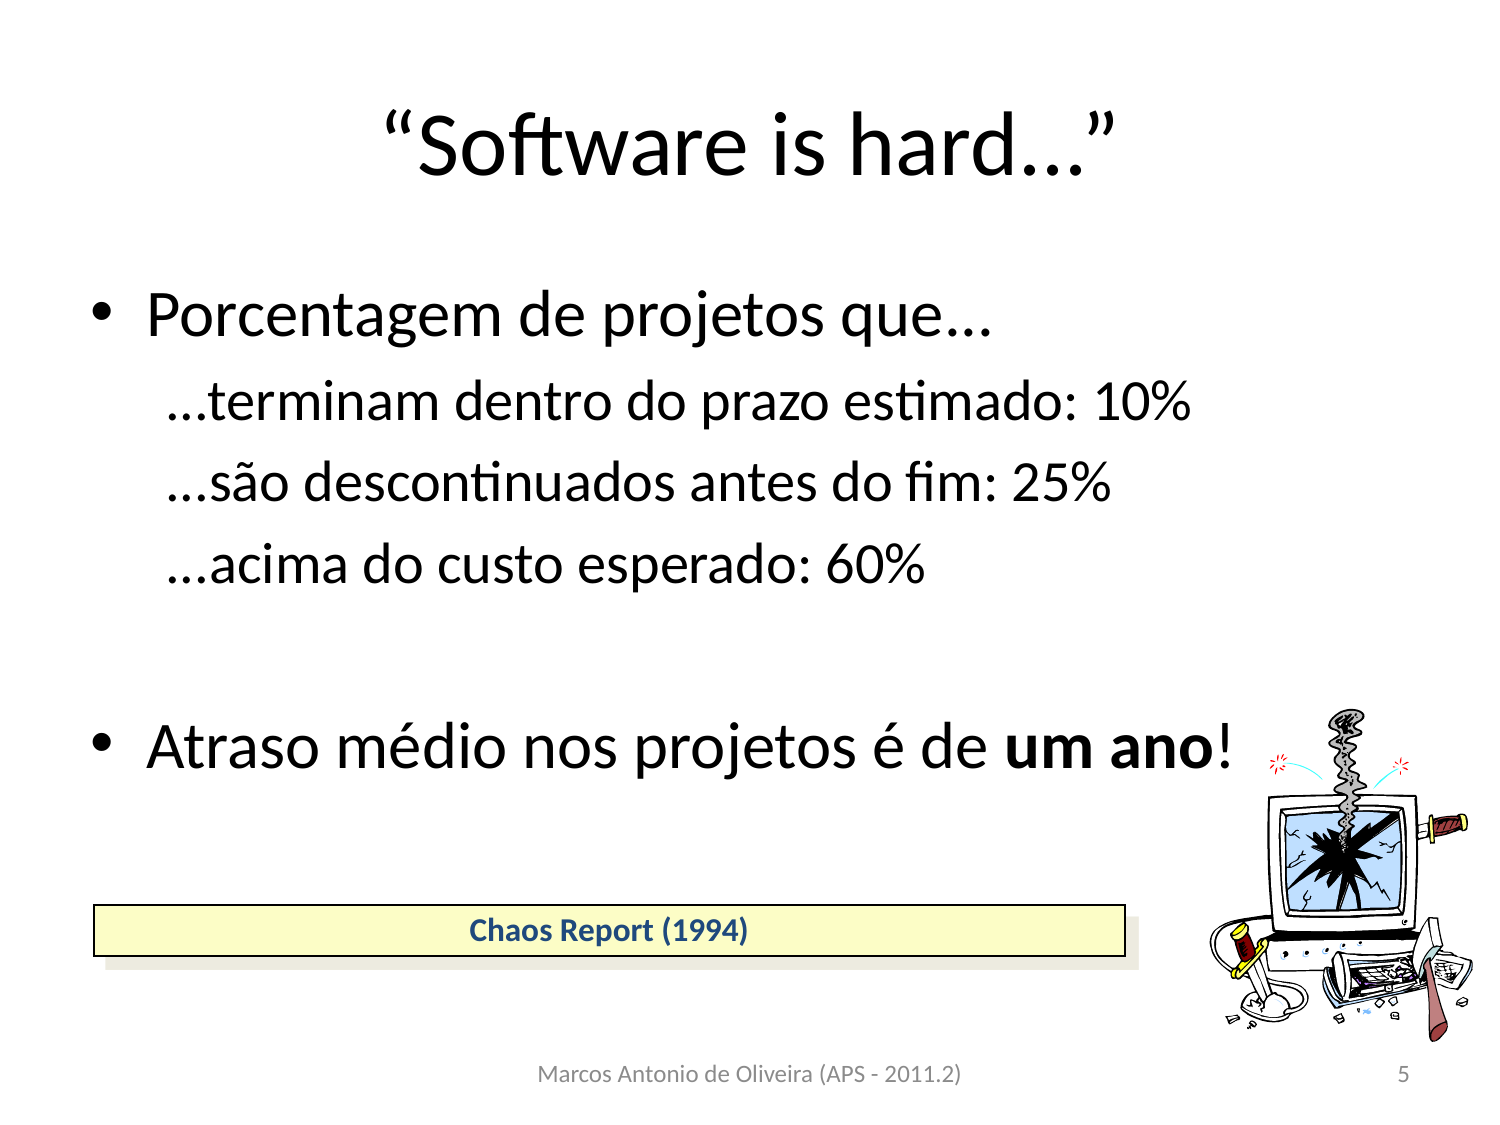

# “Software is hard...”
Porcentagem de projetos que...
...terminam dentro do prazo estimado: 10%
...são descontinuados antes do fim: 25%
...acima do custo esperado: 60%
Atraso médio nos projetos é de um ano!
Chaos Report (1994)
Marcos Antonio de Oliveira (APS - 2011.2)